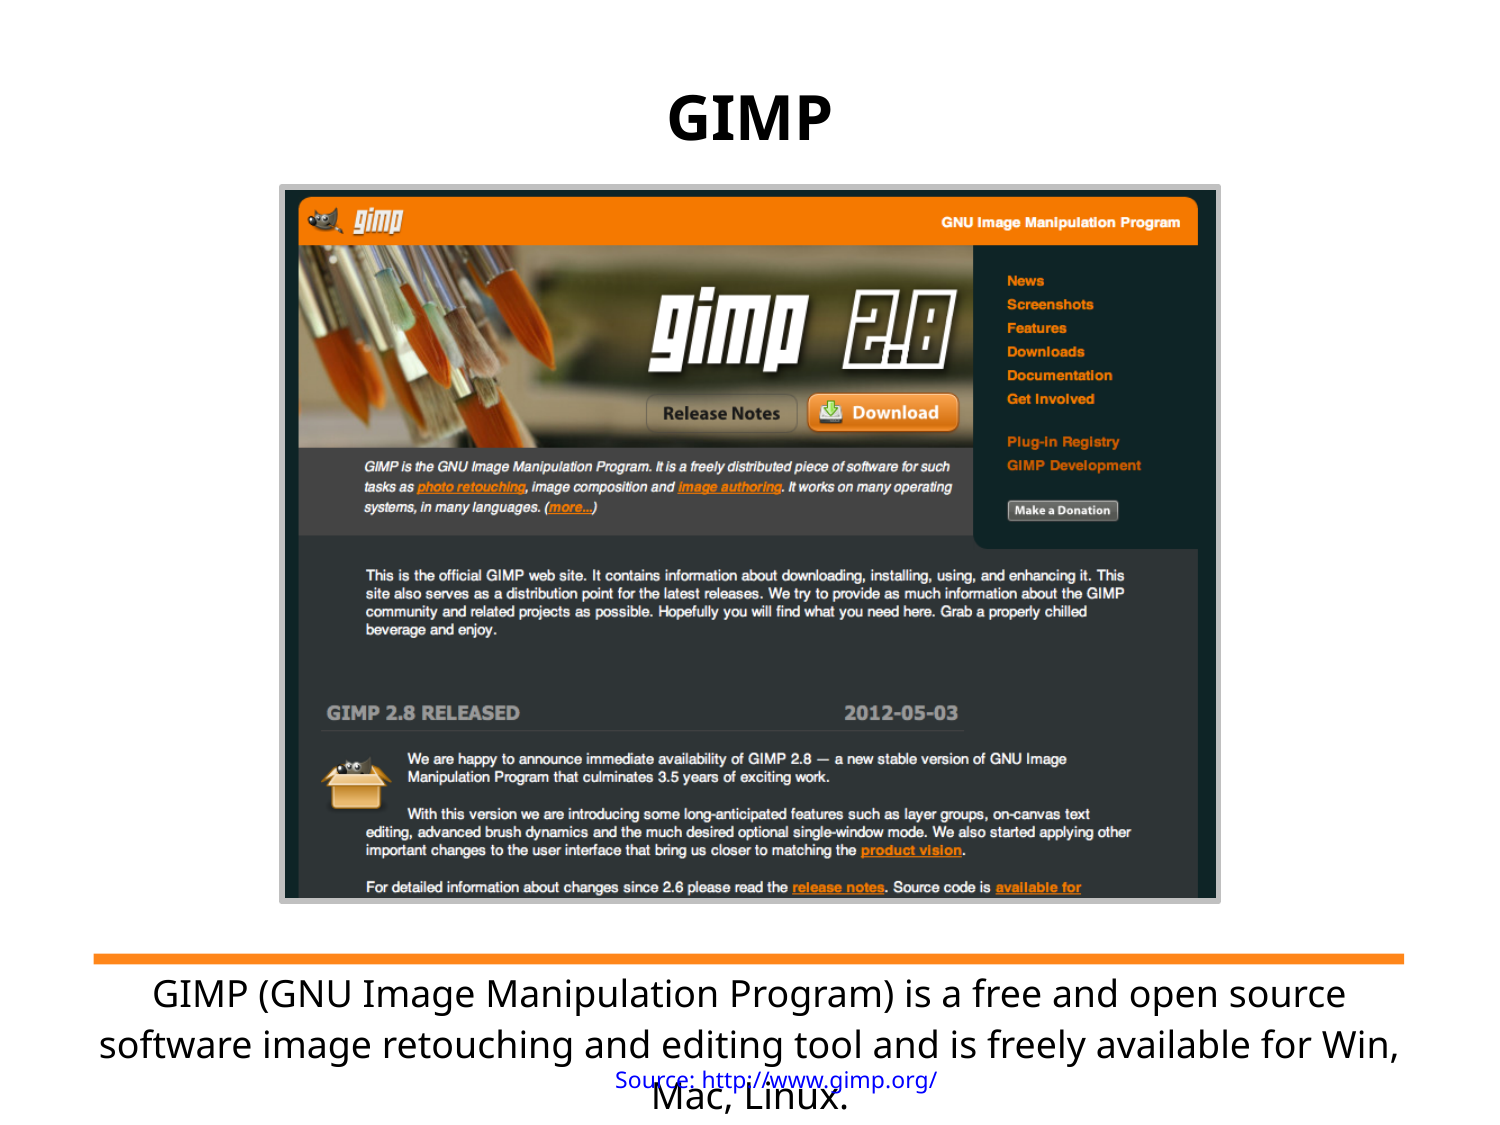

# GIMP
GIMP (GNU Image Manipulation Program) is a free and open source software image retouching and editing tool and is freely available for Win, Mac, Linux.
Source: http://www.gimp.org/